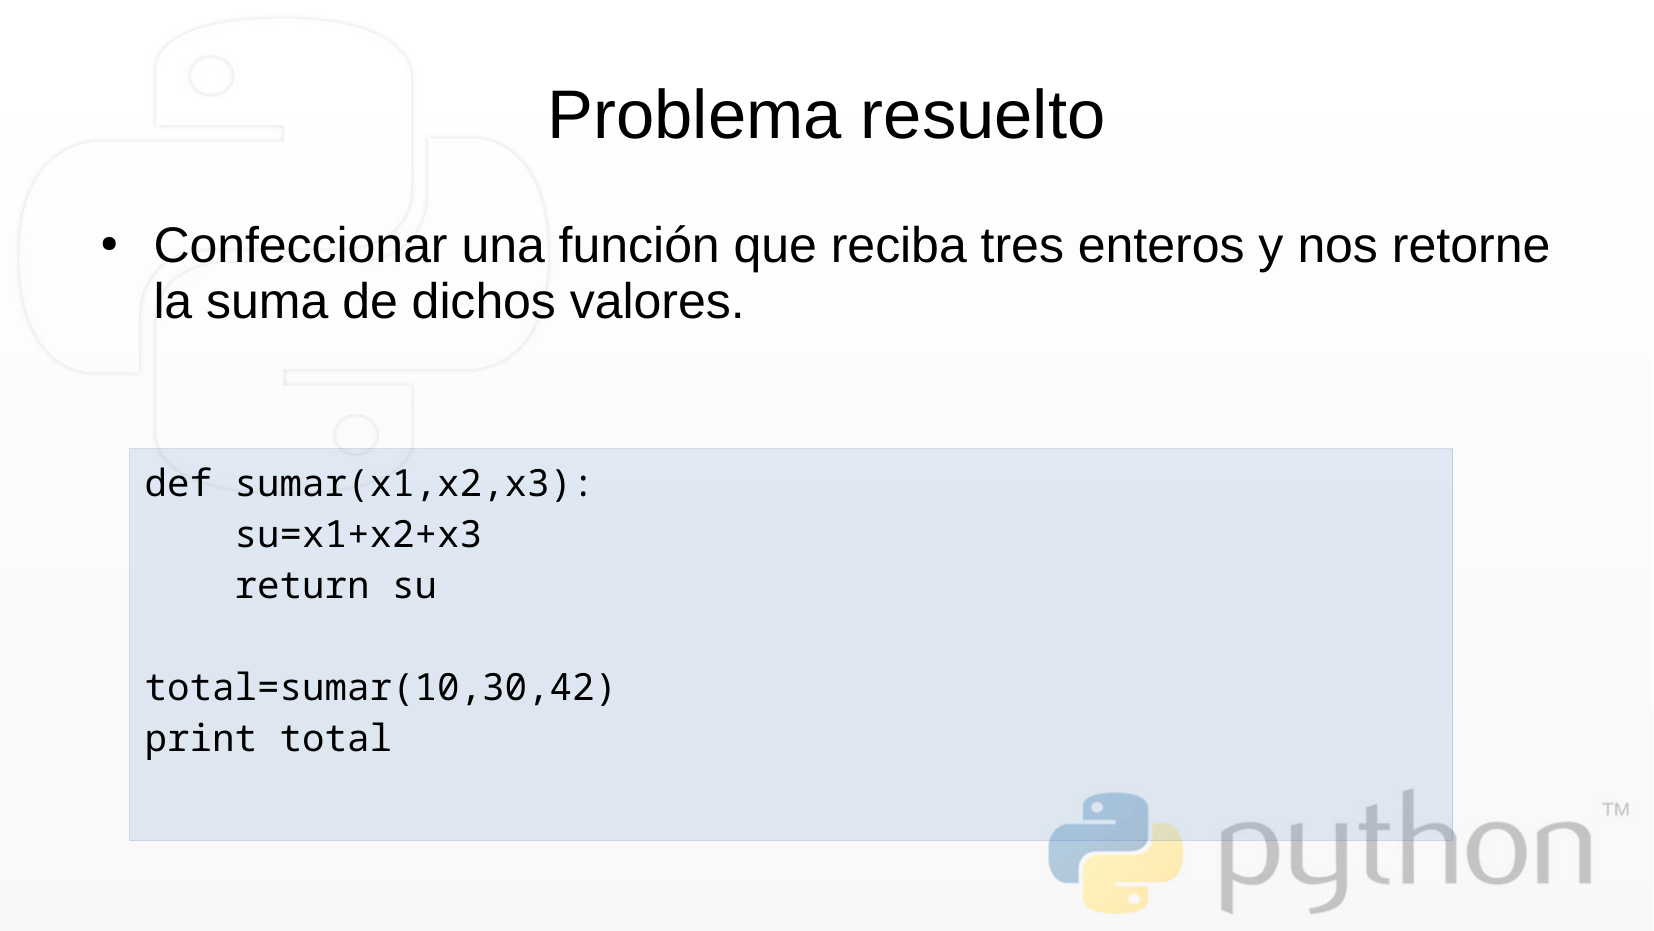

# Problema resuelto
Confeccionar una función que reciba tres enteros y nos retorne la suma de dichos valores.
def sumar(x1,x2,x3):
 su=x1+x2+x3
 return su
total=sumar(10,30,42)
print total